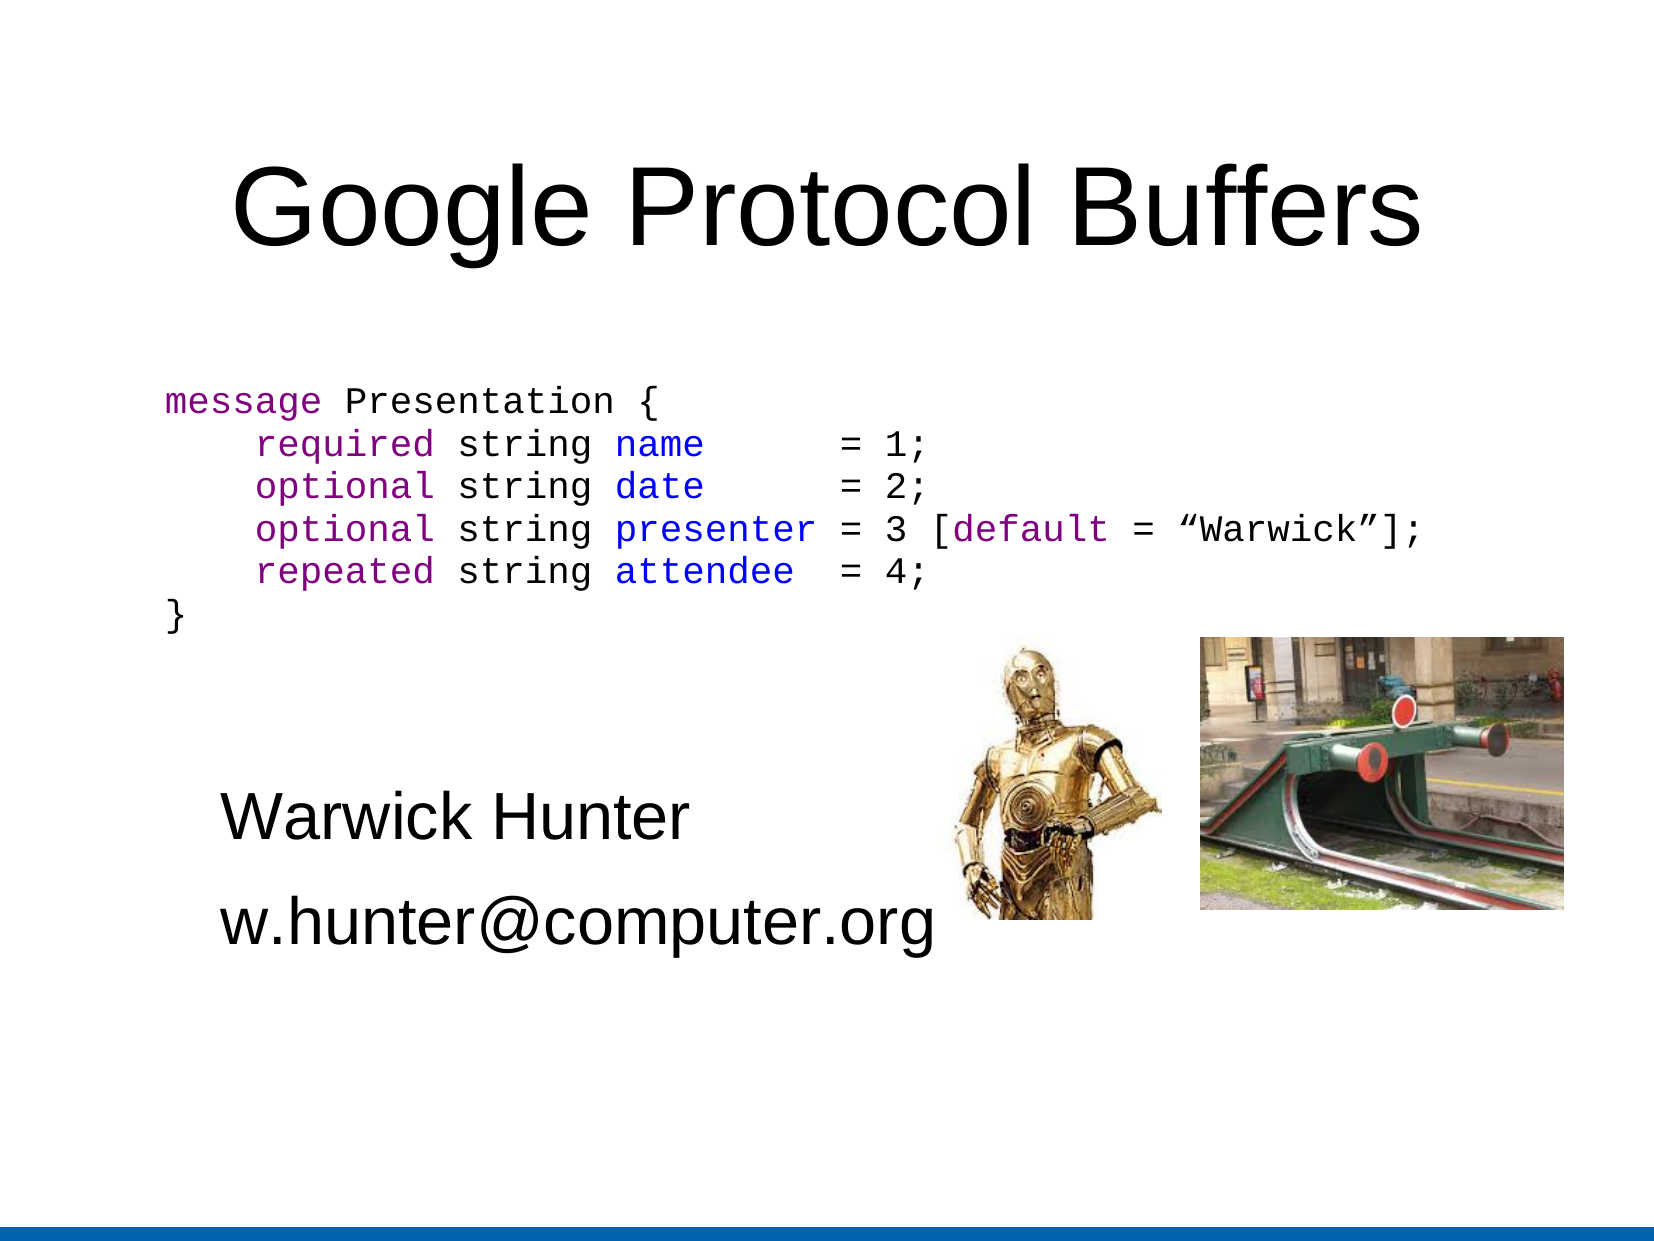

# Google Protocol Buffers
Warwick Hunter
w.hunter@computer.org
message Presentation {
 required string name = 1;
 optional string date = 2;
 optional string presenter = 3 [default = “Warwick”];
 repeated string attendee = 4;
}